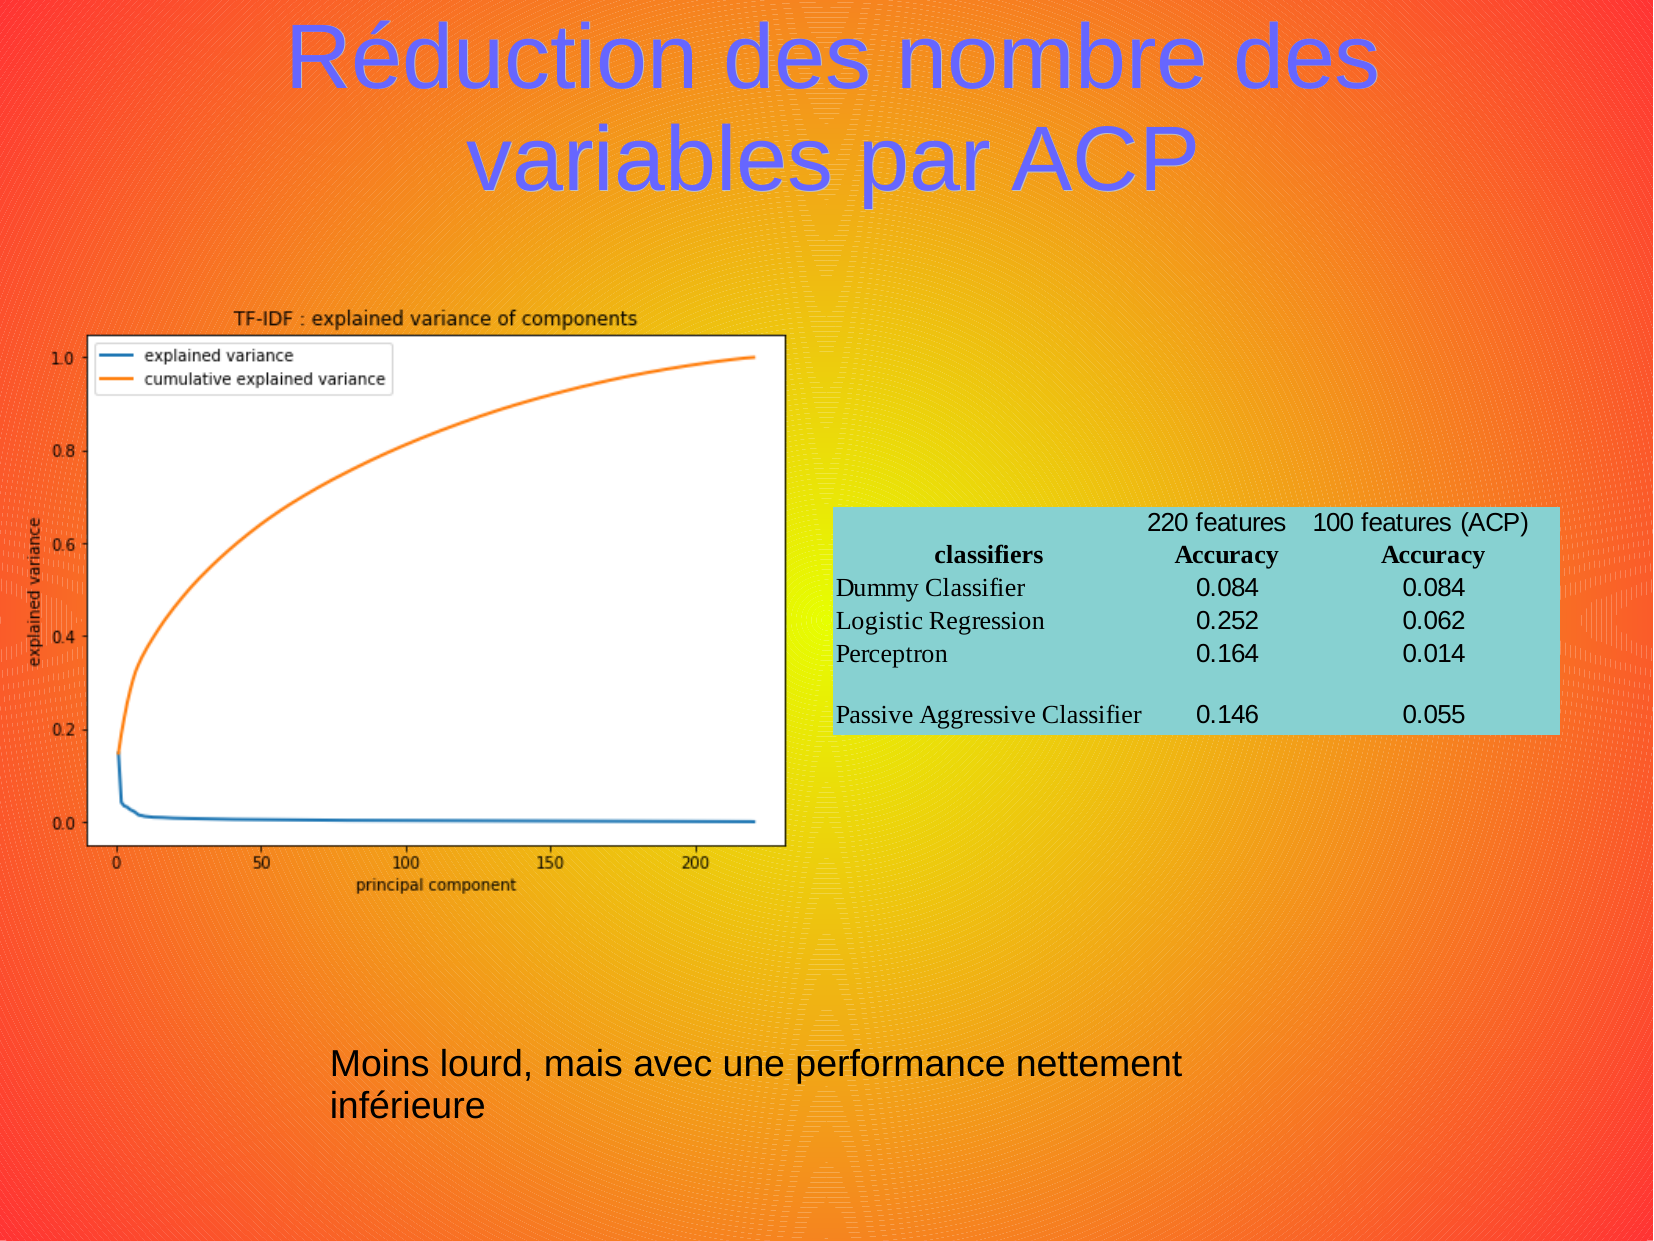

# Réduction des nombre des variables par ACP
Moins lourd, mais avec une performance nettement inférieure